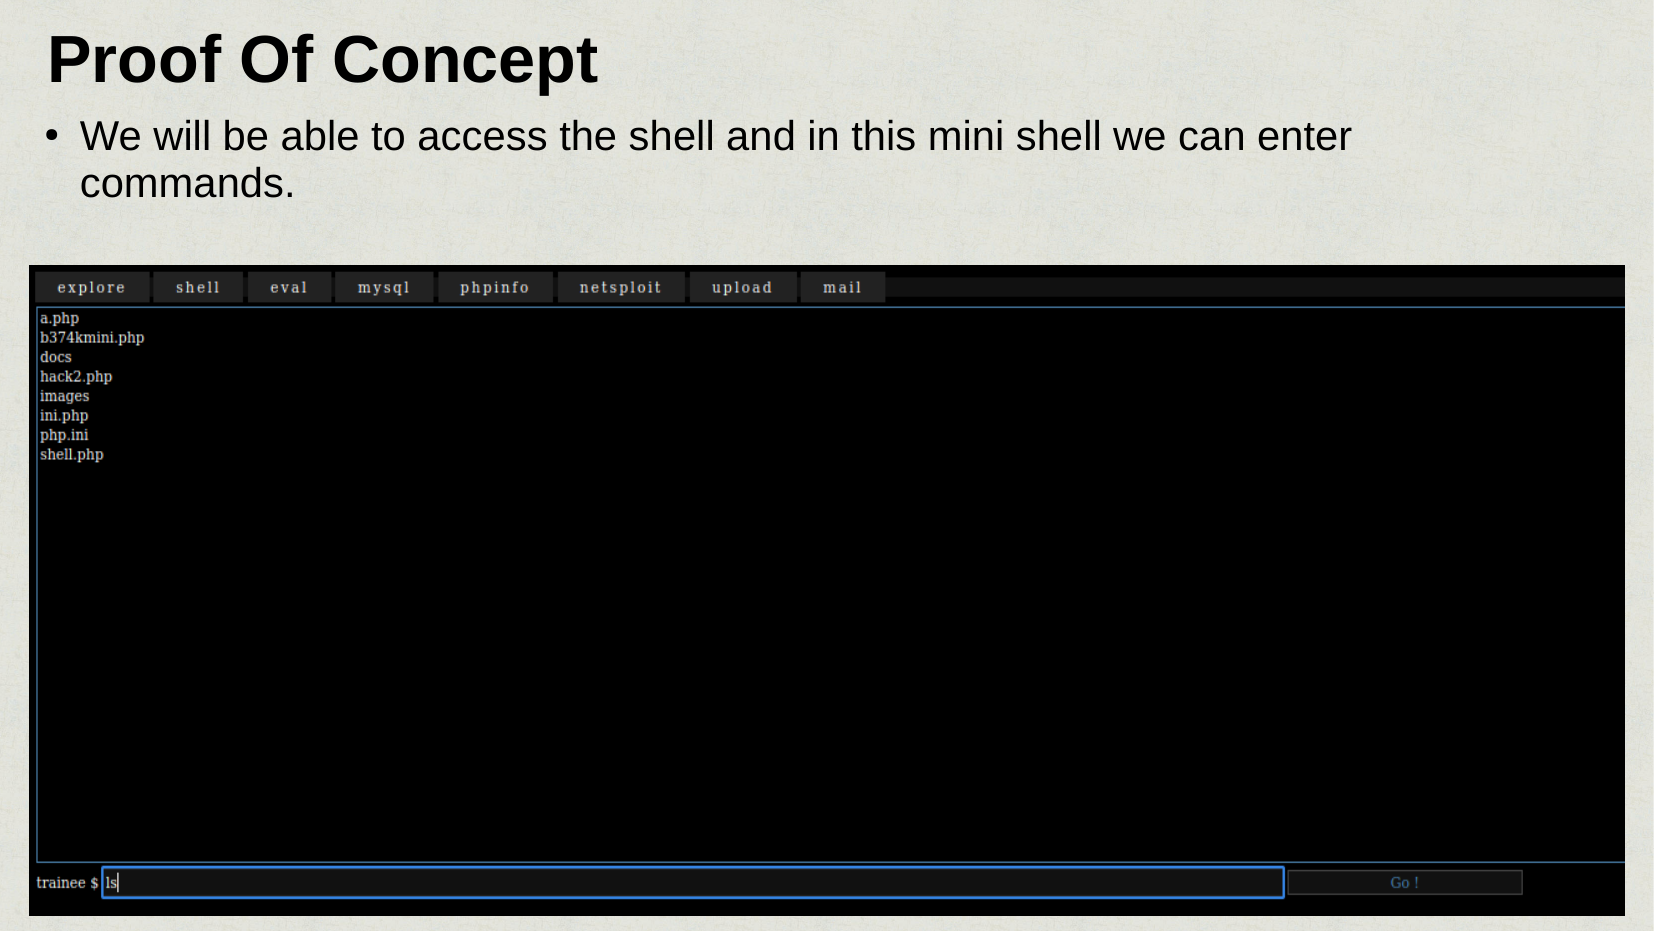

# Proof Of Concept
We will be able to access the shell and in this mini shell we can enter commands.